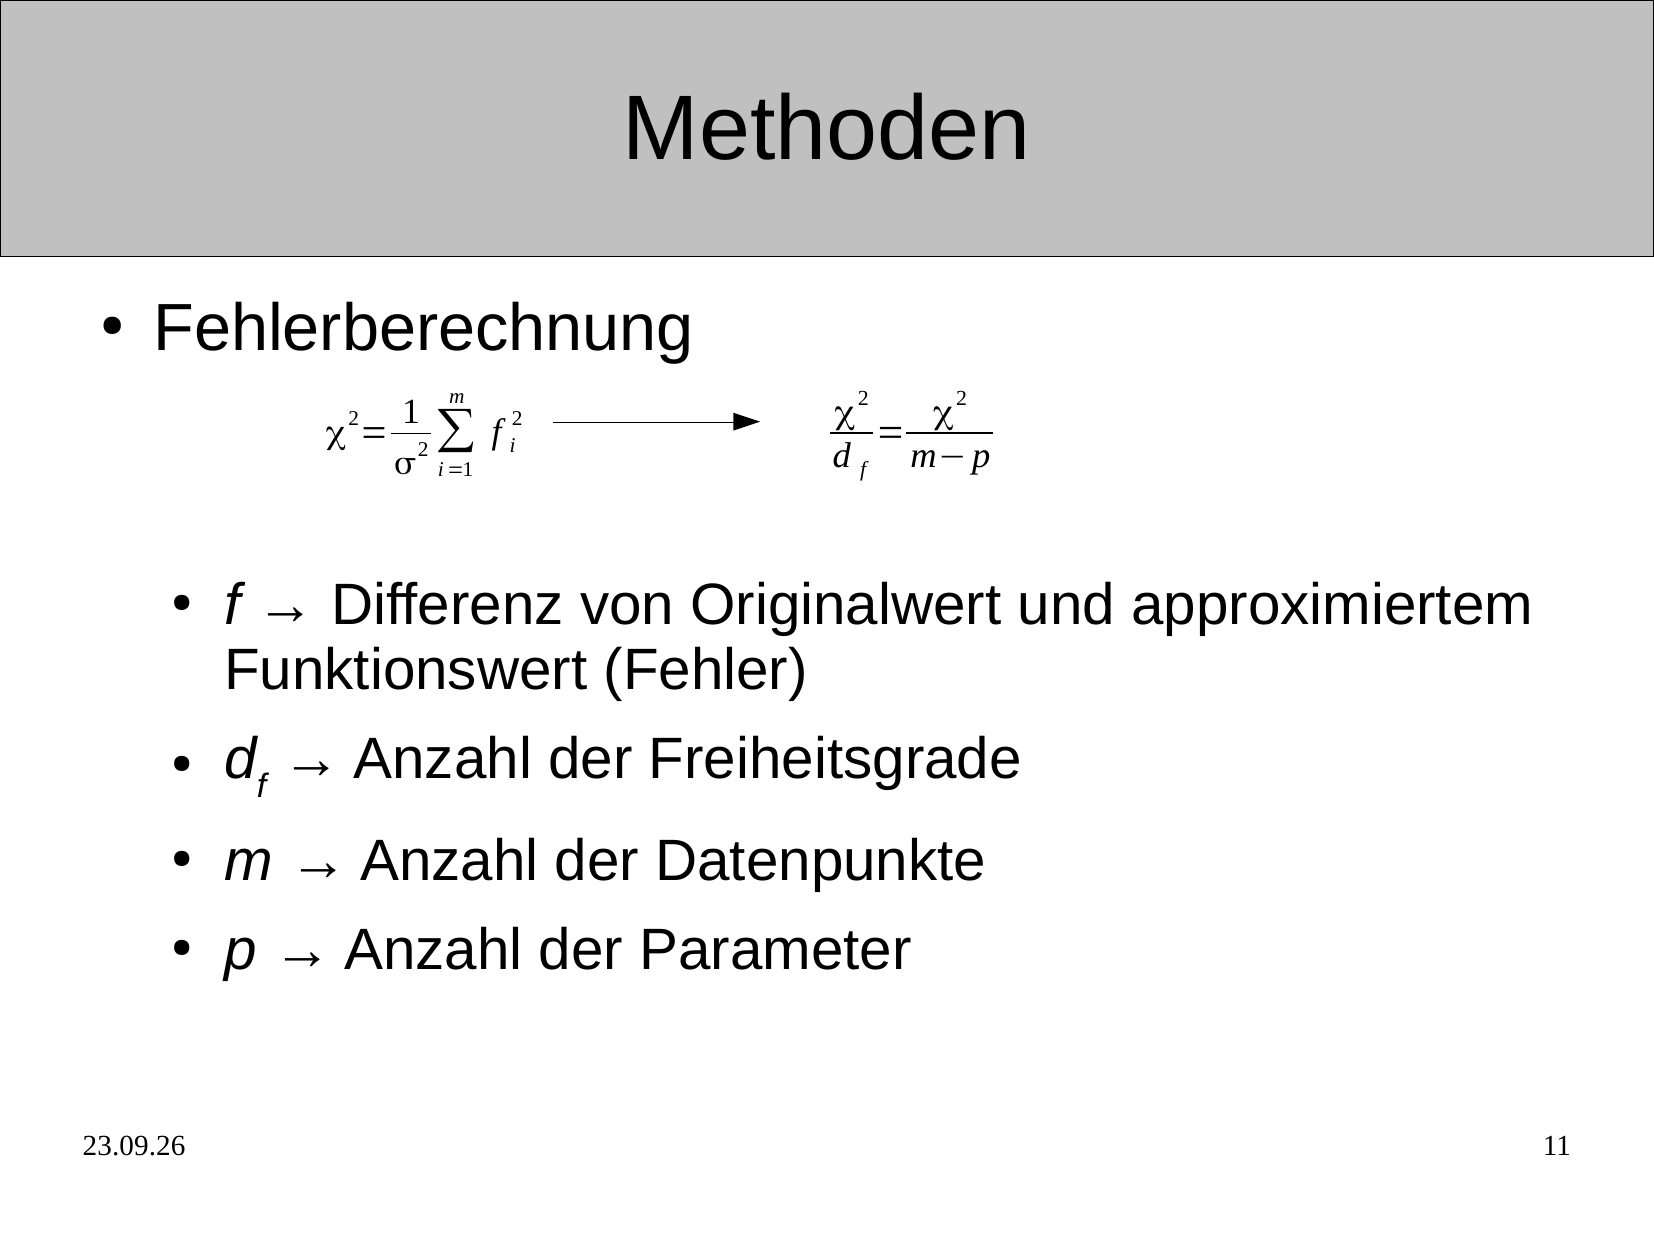

Methoden
# Fehlerberechnung
f → Differenz von Originalwert und approximiertem Funktionswert (Fehler)
df → Anzahl der Freiheitsgrade
m → Anzahl der Datenpunkte
p → Anzahl der Parameter
11